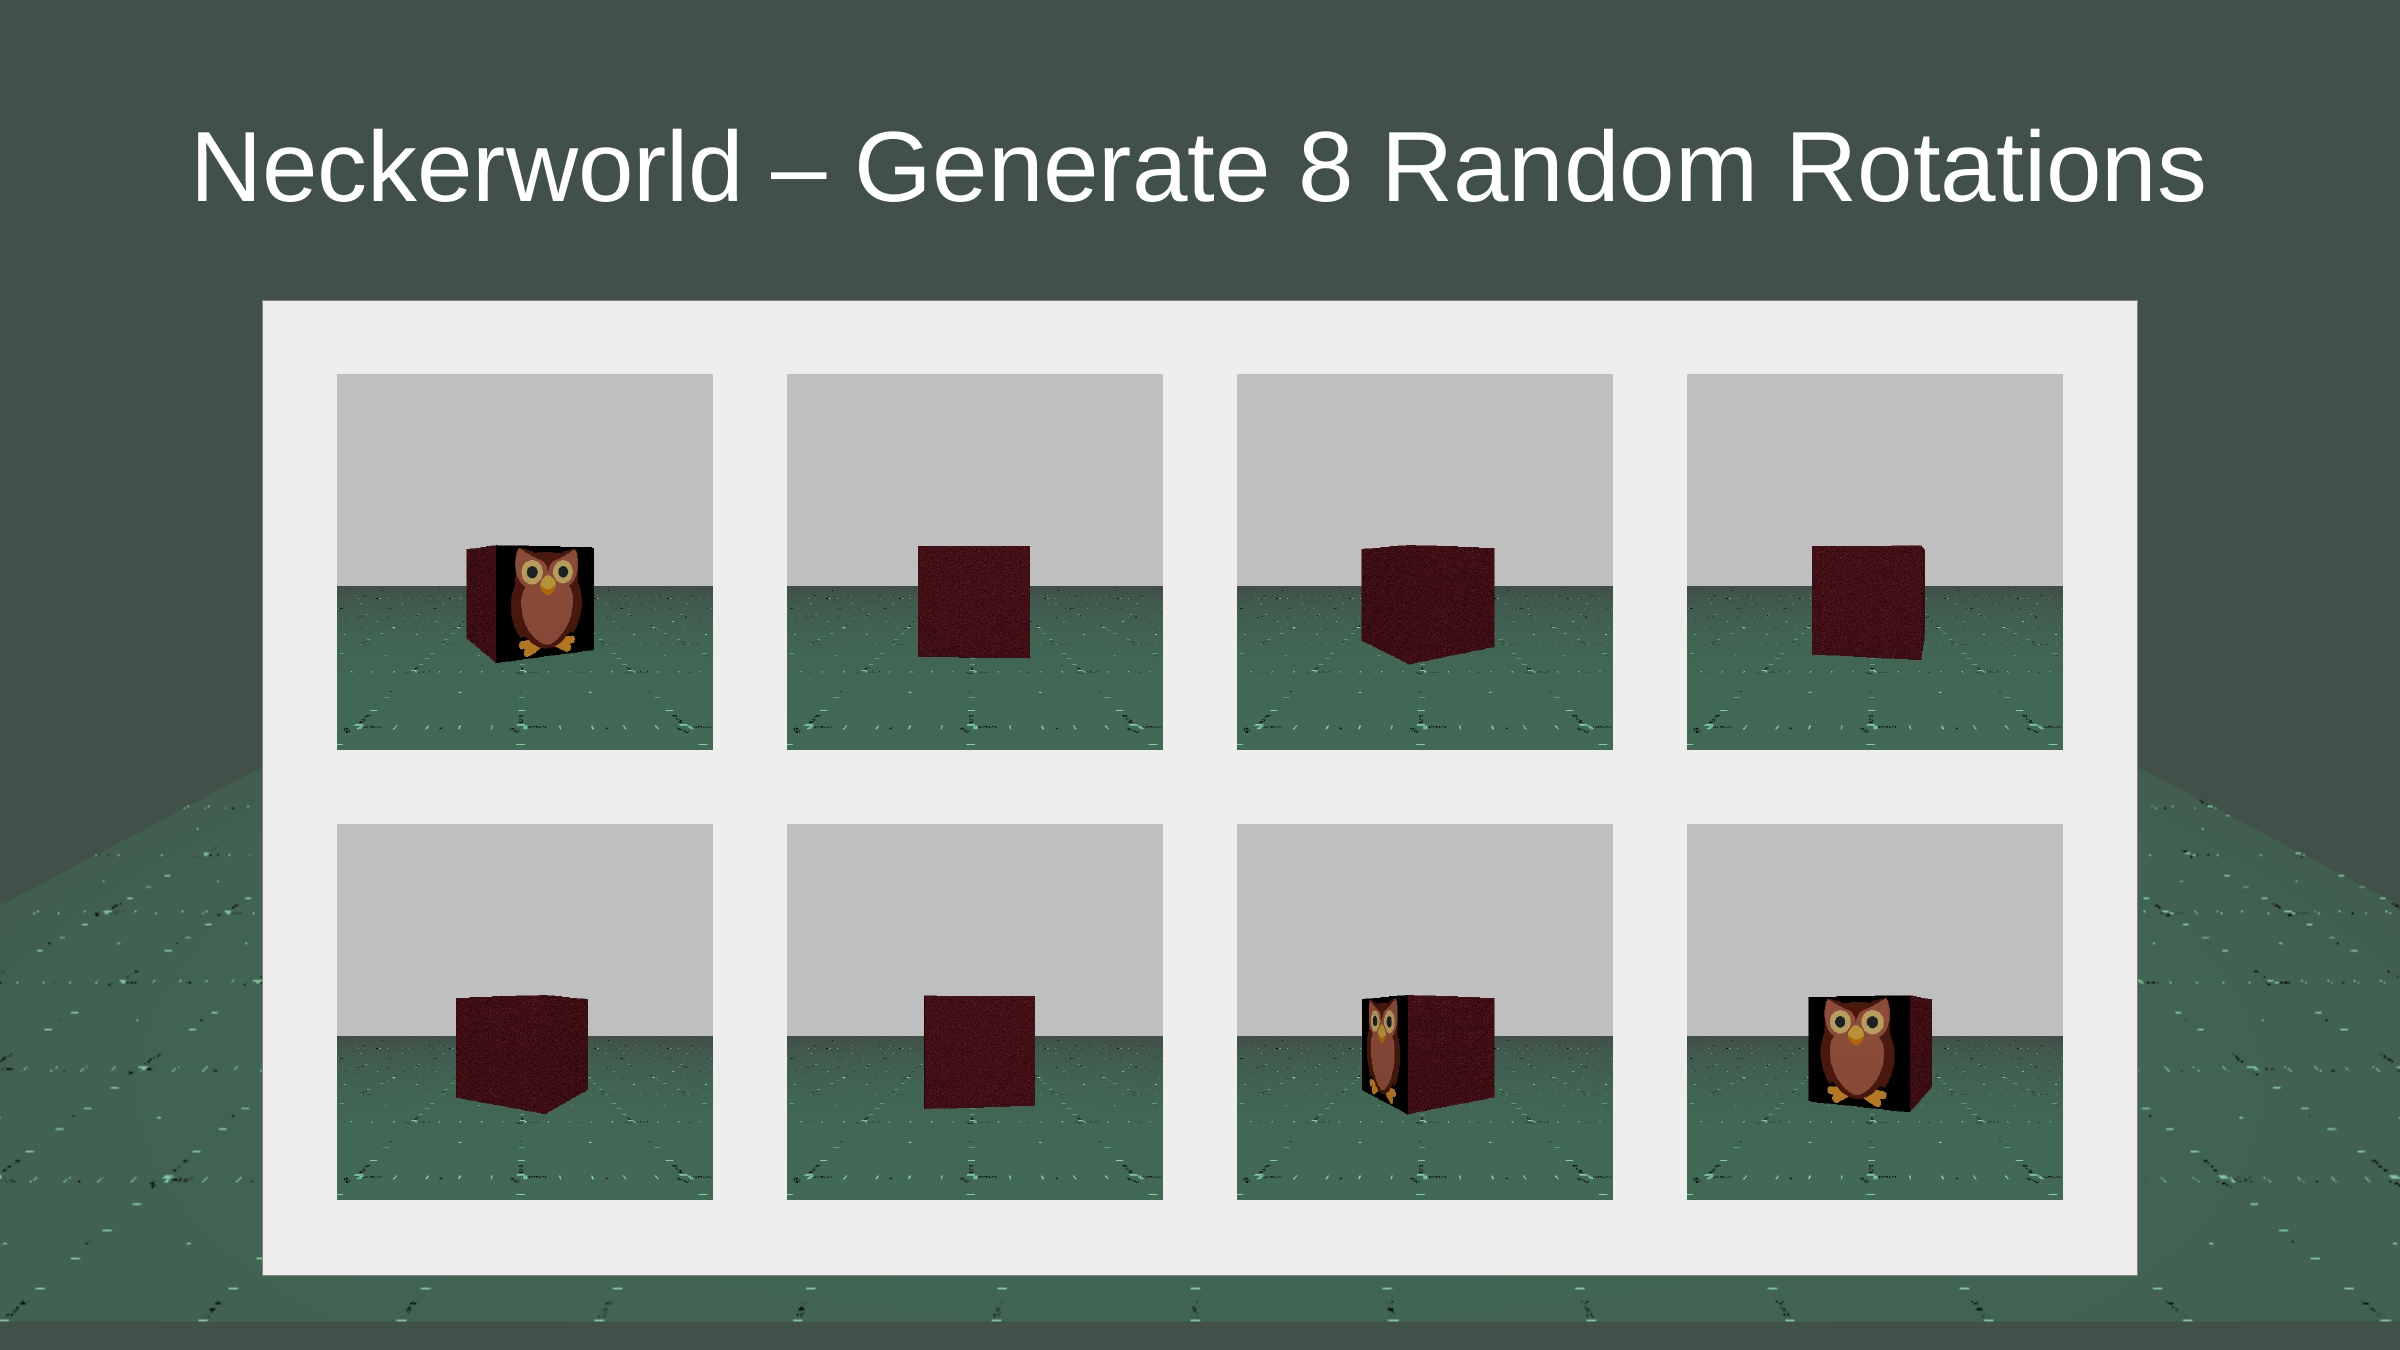

# Neckerworld – Generate 8 Random Rotations